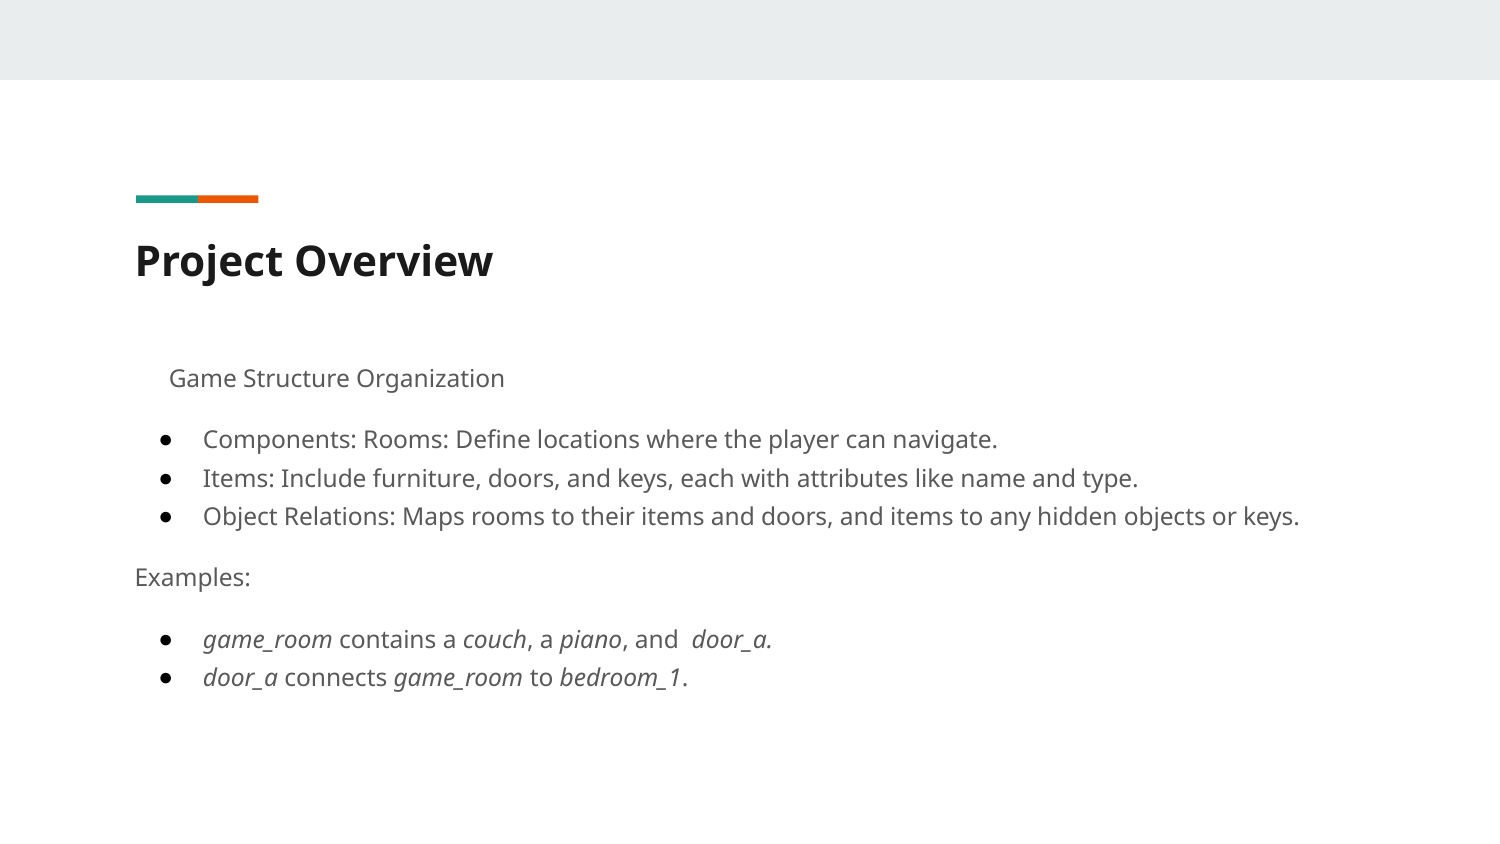

# Project Overview
Game Structure Organization
Components: Rooms: Define locations where the player can navigate.
Items: Include furniture, doors, and keys, each with attributes like name and type.
Object Relations: Maps rooms to their items and doors, and items to any hidden objects or keys.
Examples:
game_room contains a couch, a piano, and door_a.
door_a connects game_room to bedroom_1.